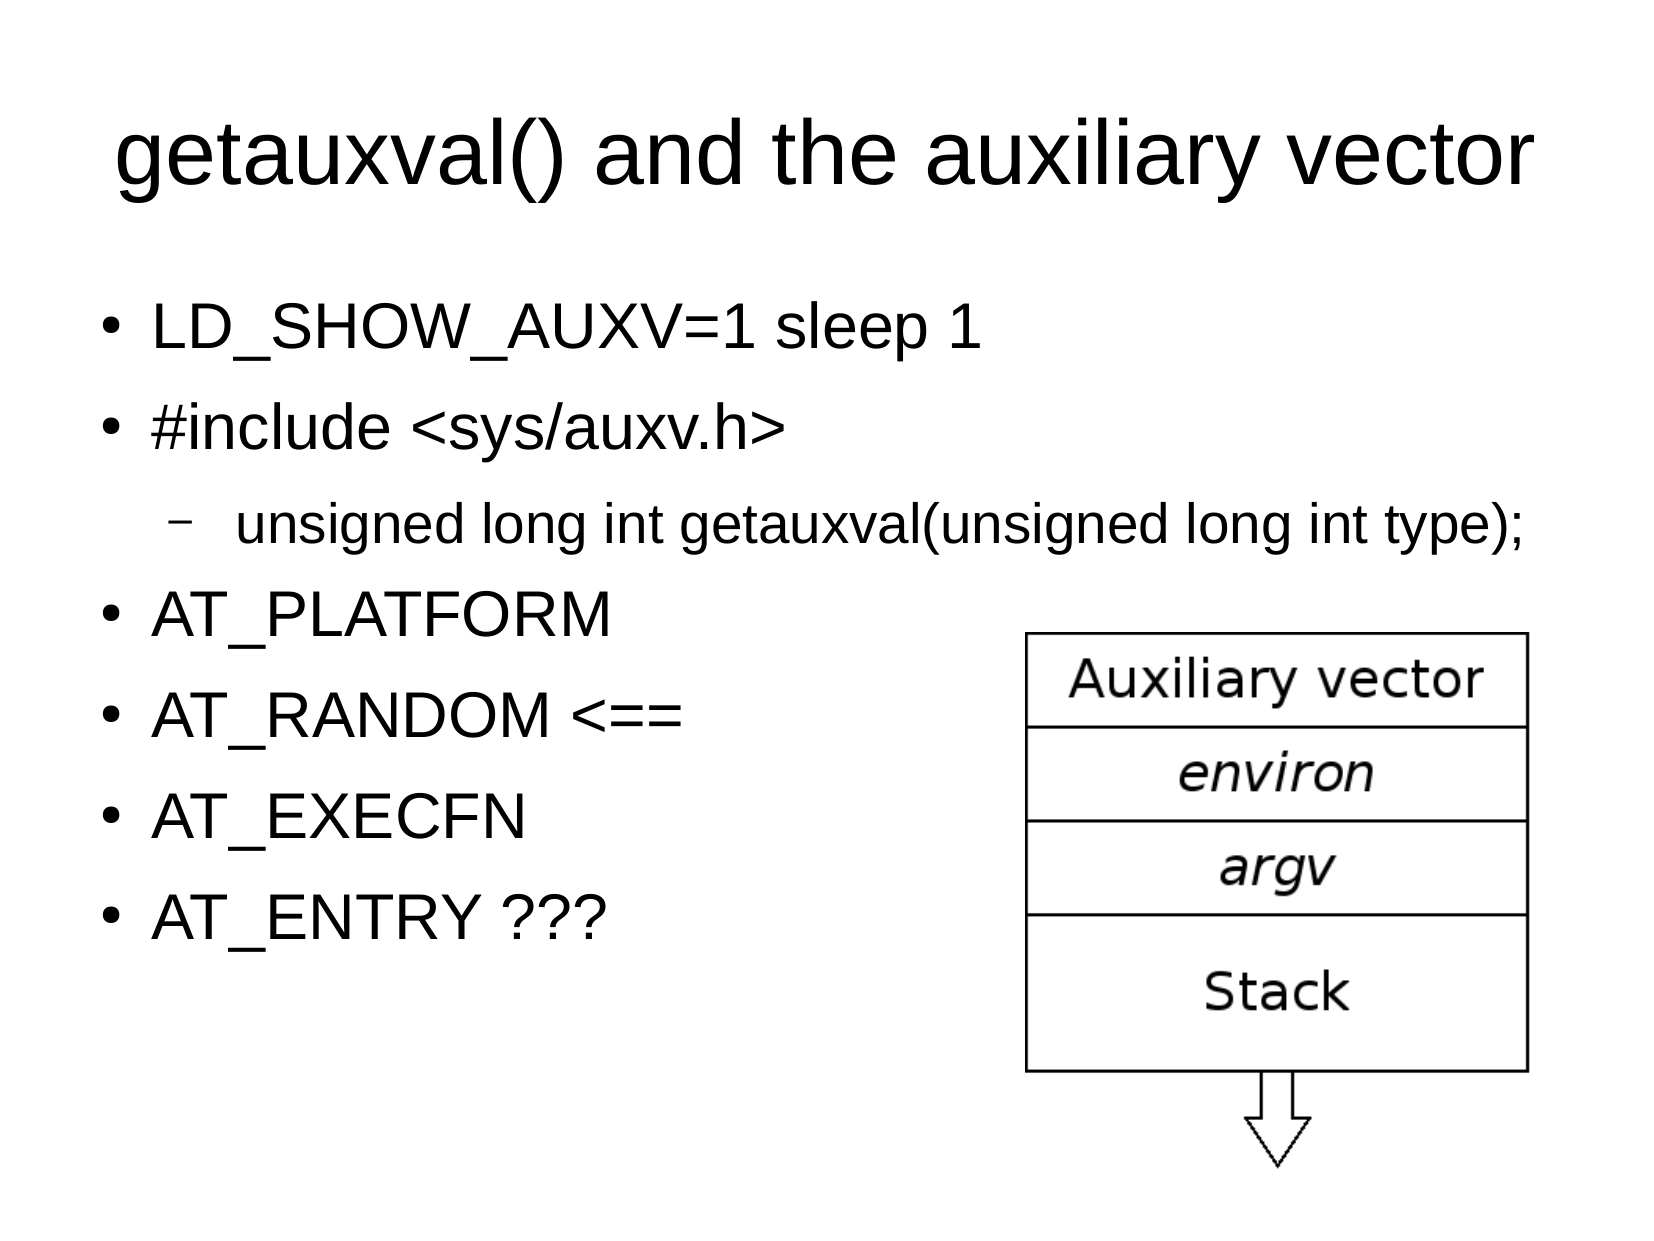

# getauxval() and the auxiliary vector
LD_SHOW_AUXV=1 sleep 1
#include <sys/auxv.h>
 unsigned long int getauxval(unsigned long int type);
AT_PLATFORM
AT_RANDOM <==
AT_EXECFN
AT_ENTRY ???